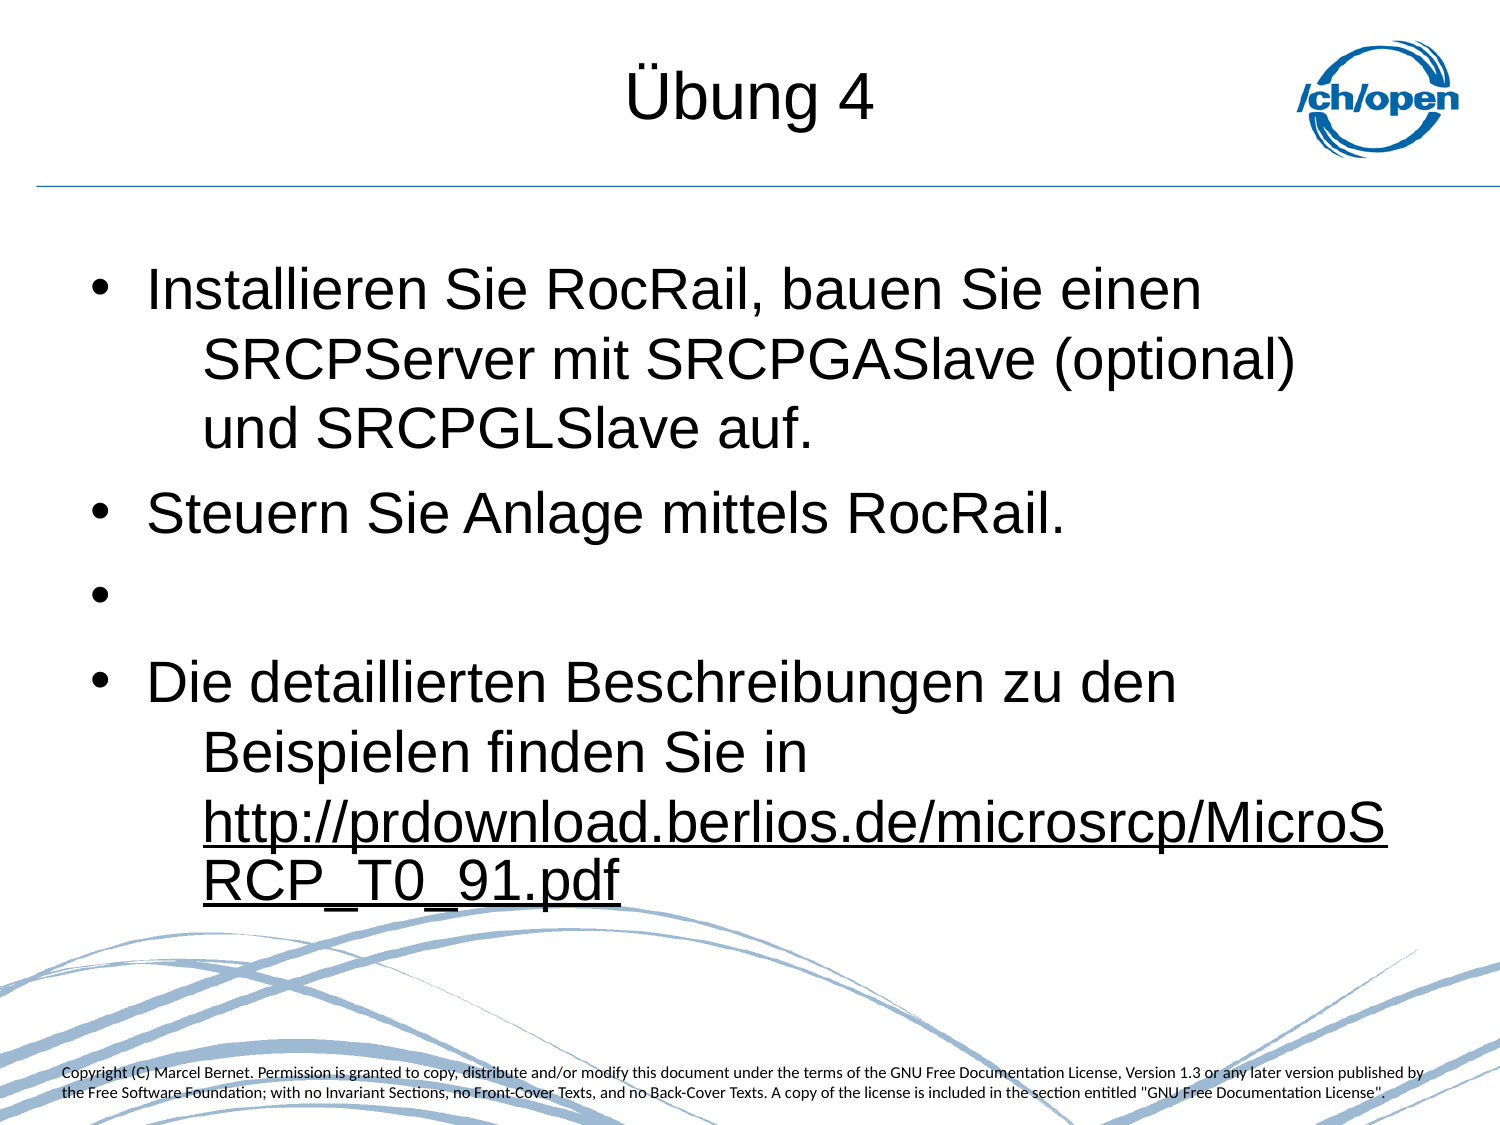

# Übung 4
Installieren Sie RocRail, bauen Sie einen SRCPServer mit SRCPGASlave (optional) und SRCPGLSlave auf.
Steuern Sie Anlage mittels RocRail.
Die detaillierten Beschreibungen zu den Beispielen finden Sie in http://prdownload.berlios.de/microsrcp/MicroSRCP_T0_91.pdf